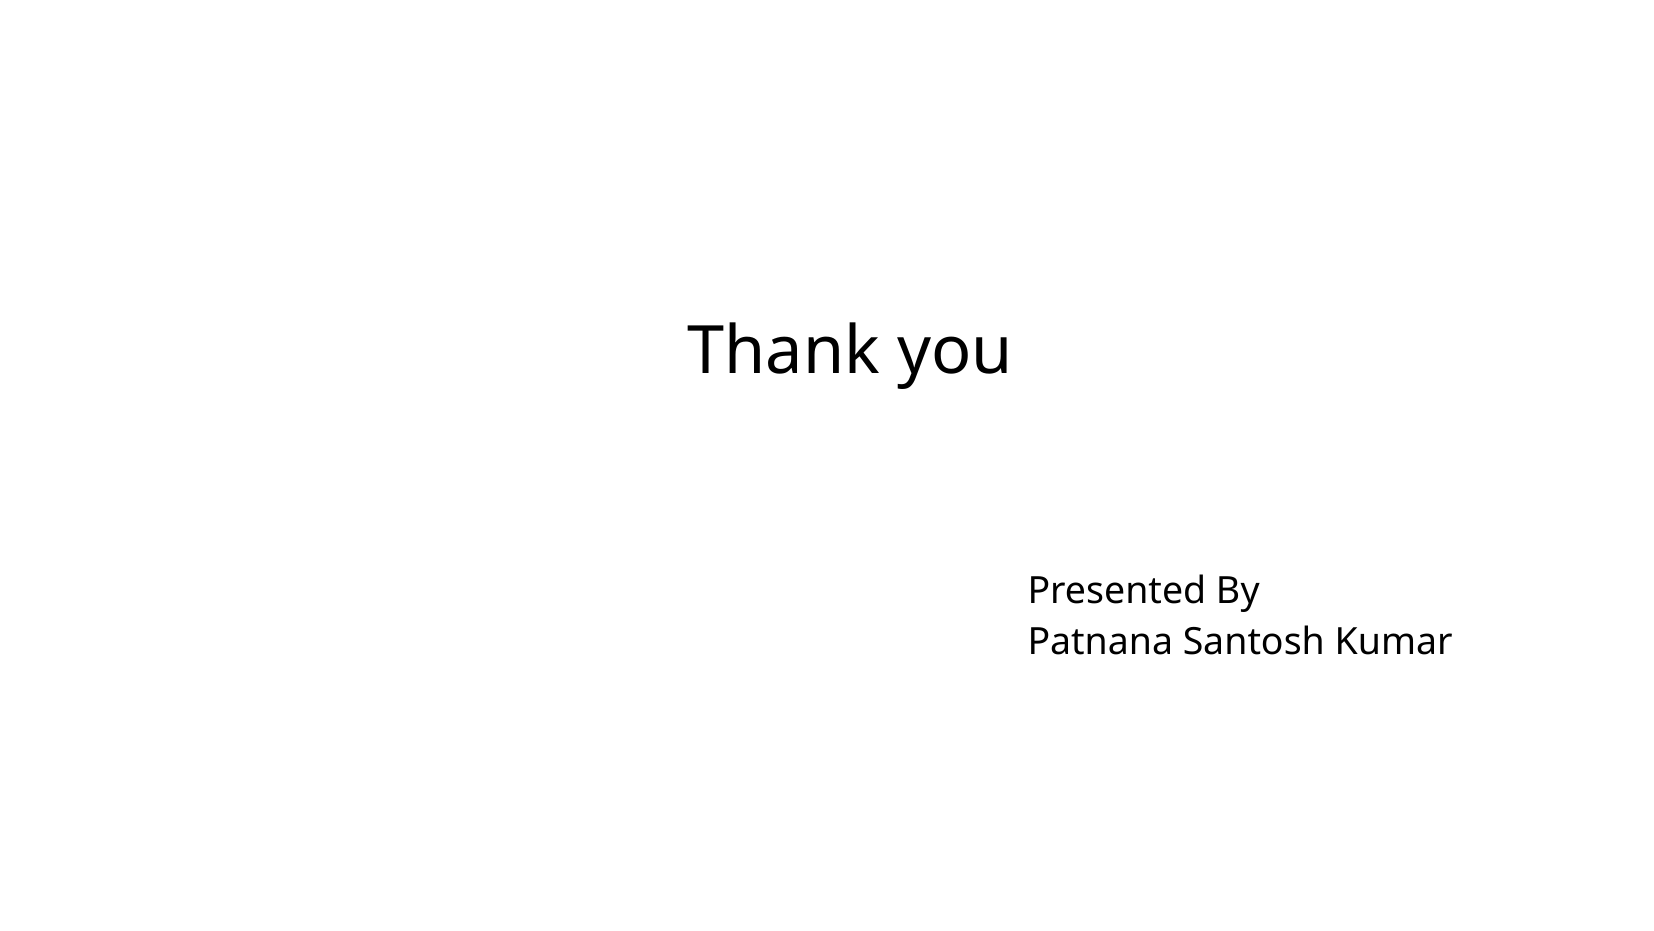

# Thank you
Presented By
Patnana Santosh Kumar